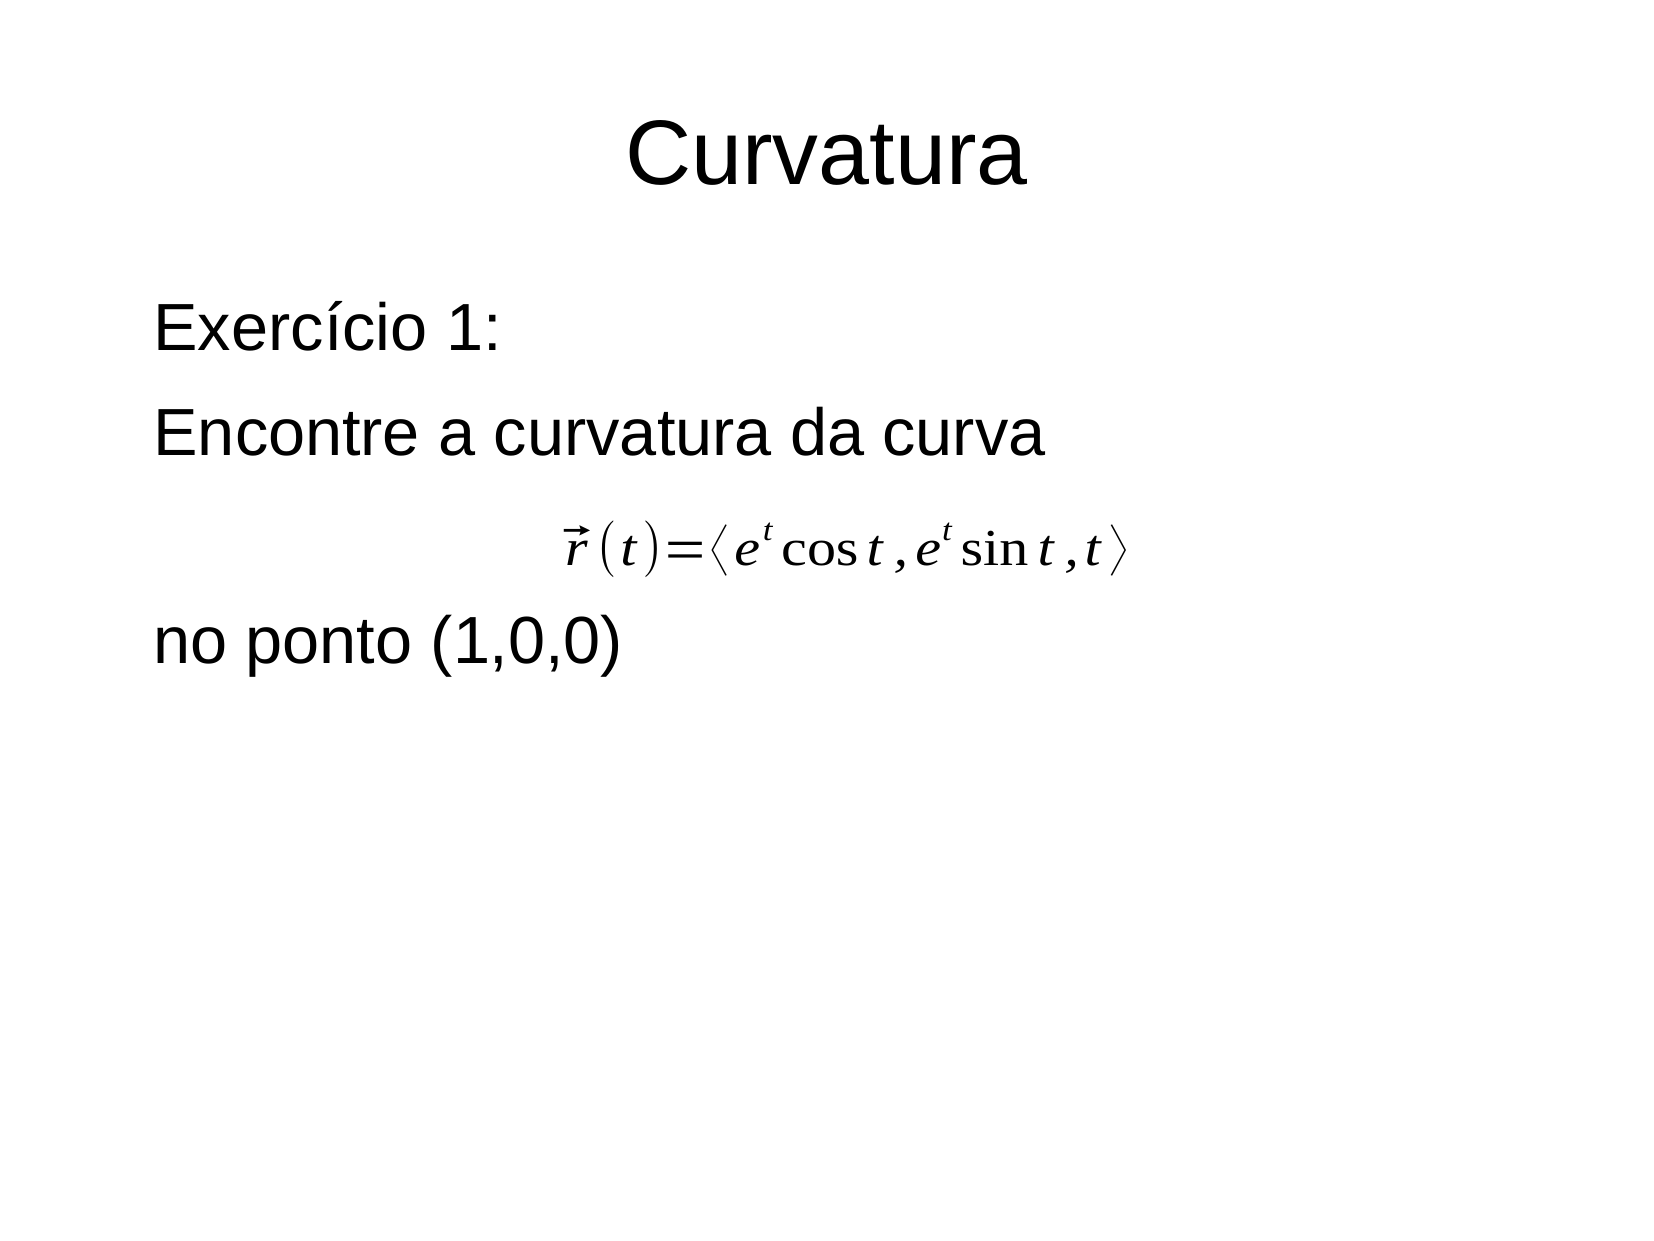

# Curvatura
Exercício 1:
Encontre a curvatura da curva
no ponto (1,0,0)